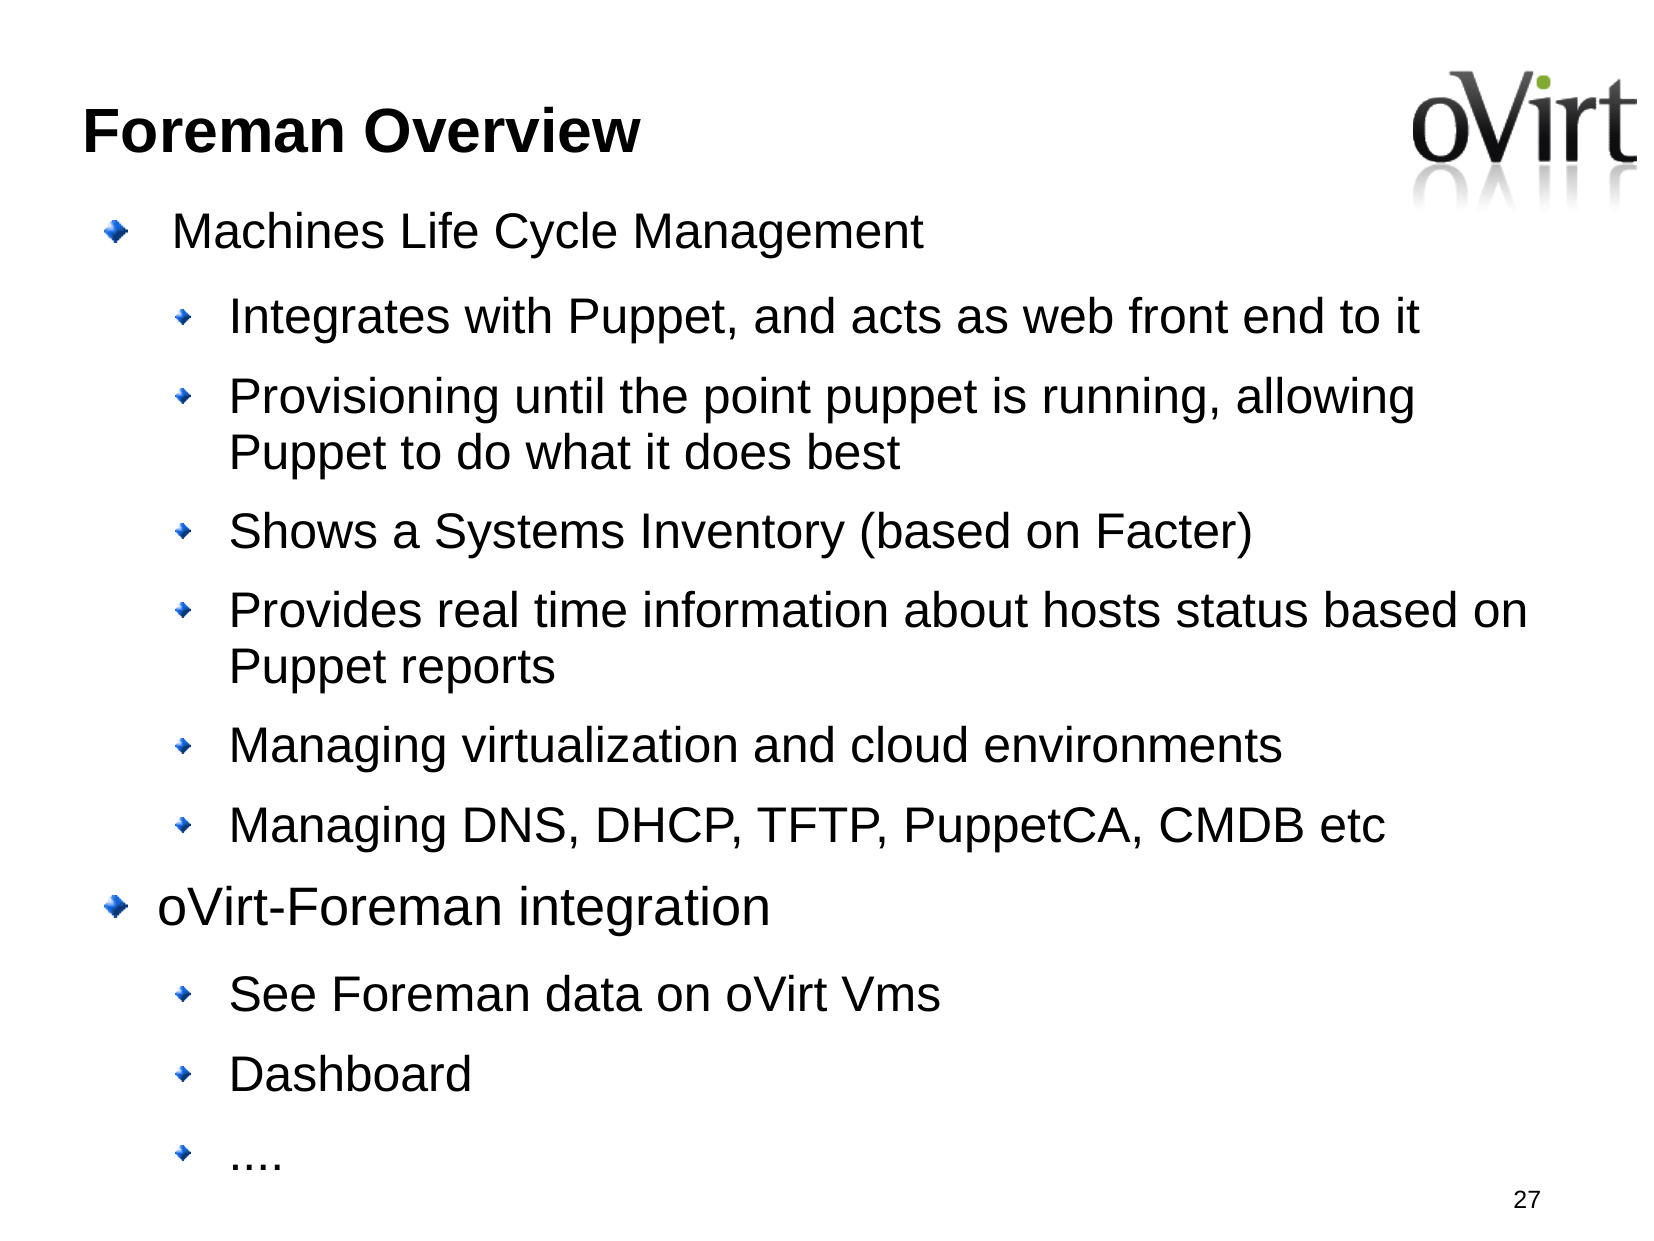

# Foreman Overview
 Machines Life Cycle Management
Integrates with Puppet, and acts as web front end to it
Provisioning until the point puppet is running, allowing Puppet to do what it does best
Shows a Systems Inventory (based on Facter)
Provides real time information about hosts status based on Puppet reports
Managing virtualization and cloud environments
Managing DNS, DHCP, TFTP, PuppetCA, CMDB etc
oVirt-Foreman integration
See Foreman data on oVirt Vms
Dashboard
....